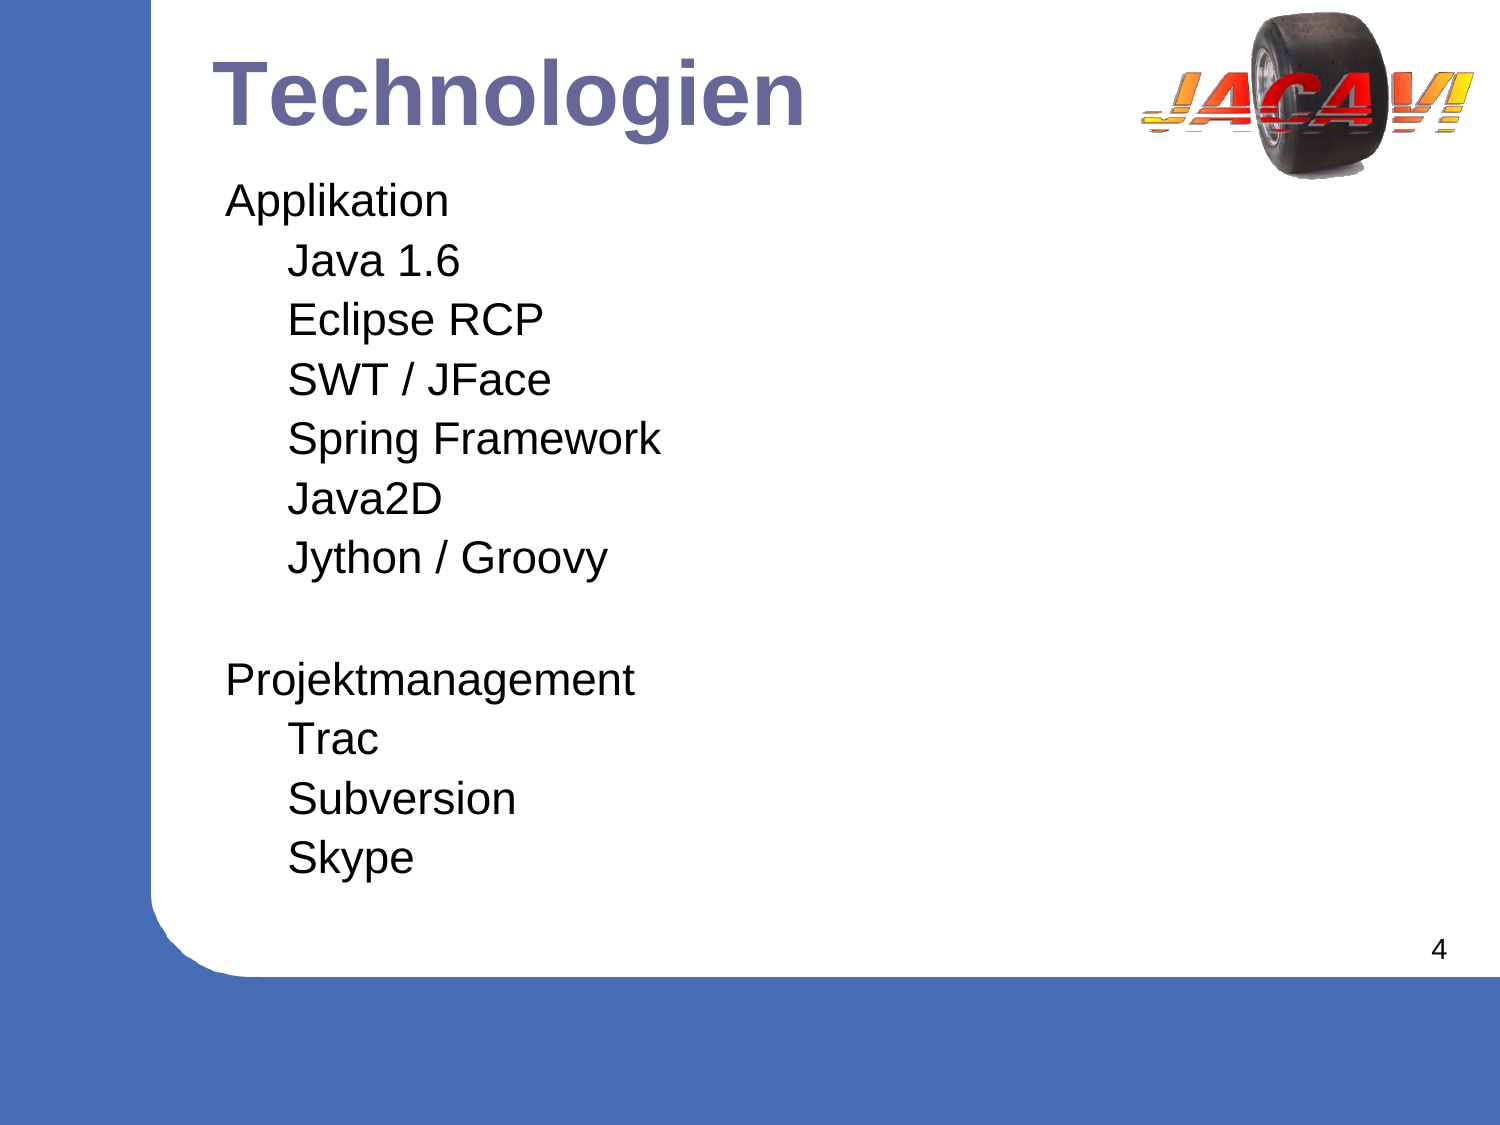

# Technologien
 Applikation
Java 1.6
Eclipse RCP
SWT / JFace
Spring Framework
Java2D
Jython / Groovy
 Projektmanagement
Trac
Subversion
Skype
4